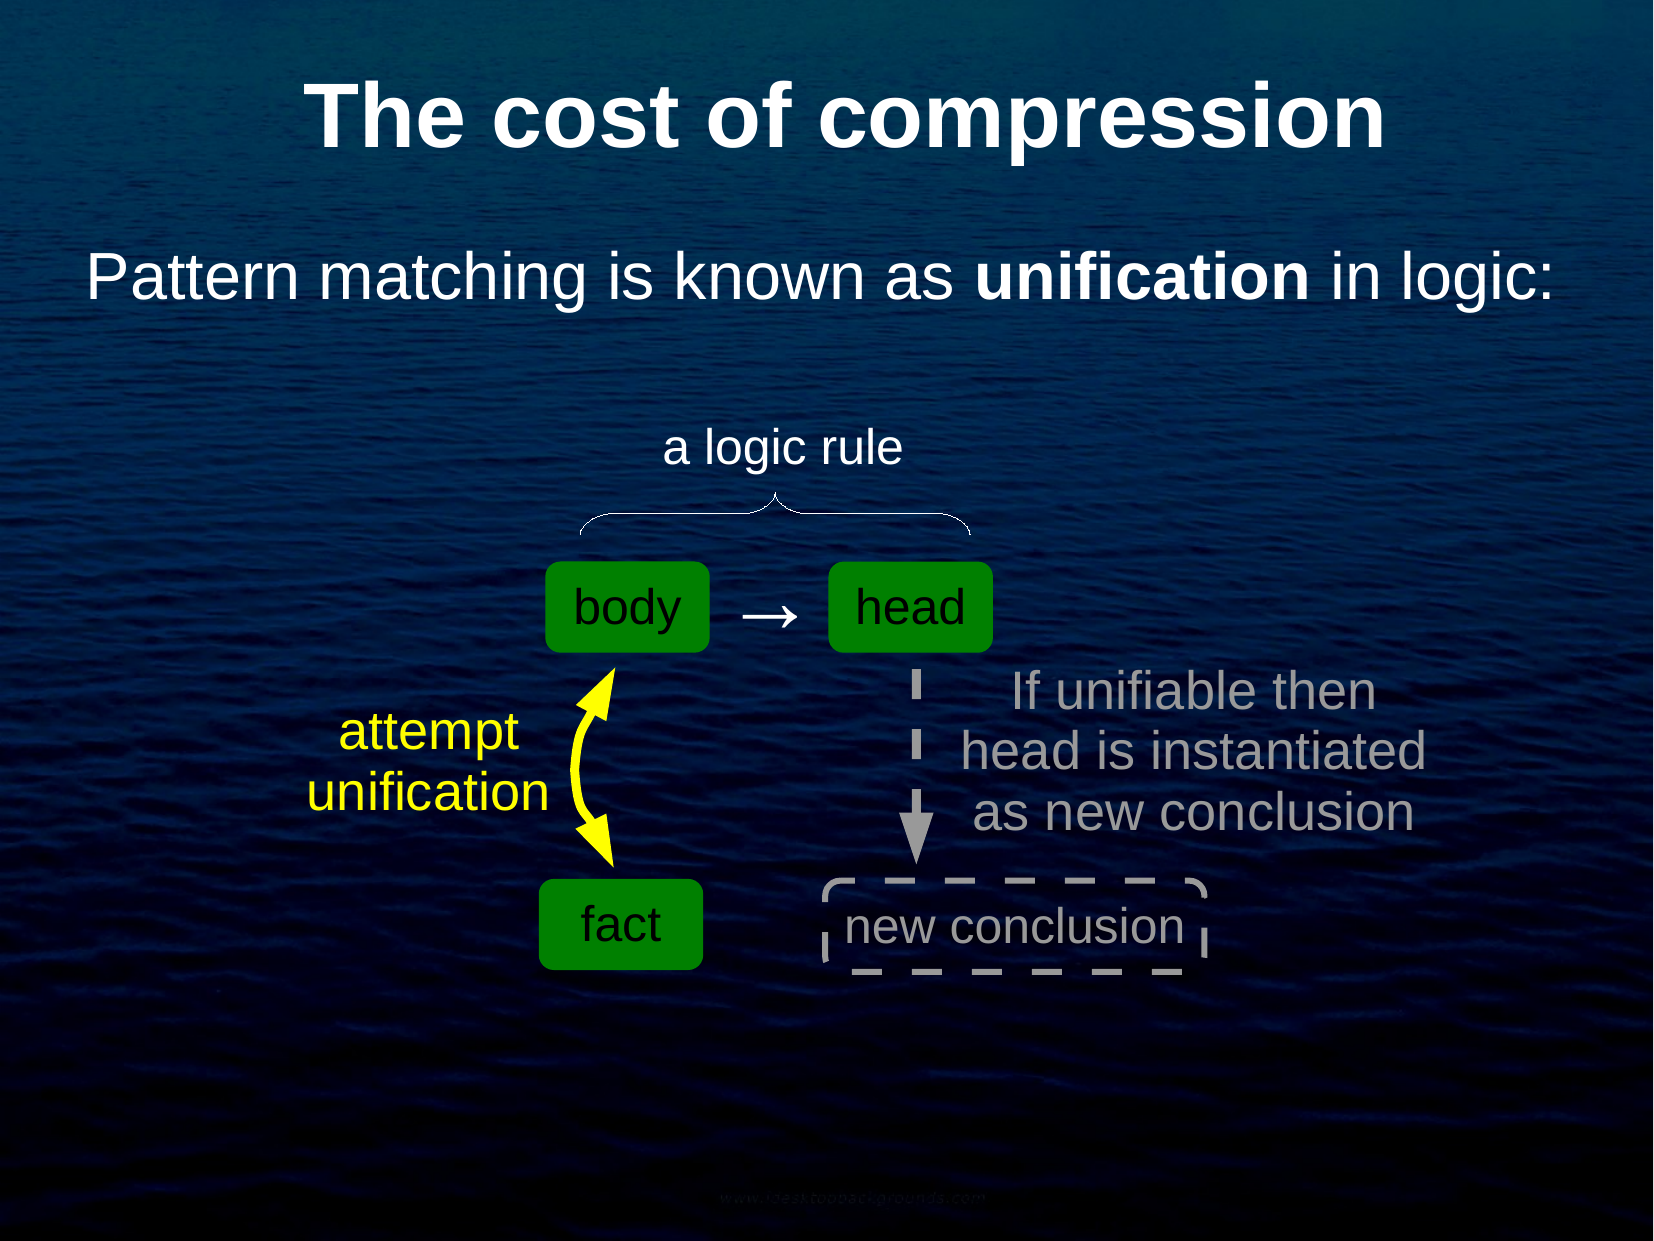

# The cost of compression
Pattern matching is known as unification in logic:
a logic rule
→
body
head
If unifiable then
head is instantiated as new conclusion
attempt
unification
fact
new conclusion